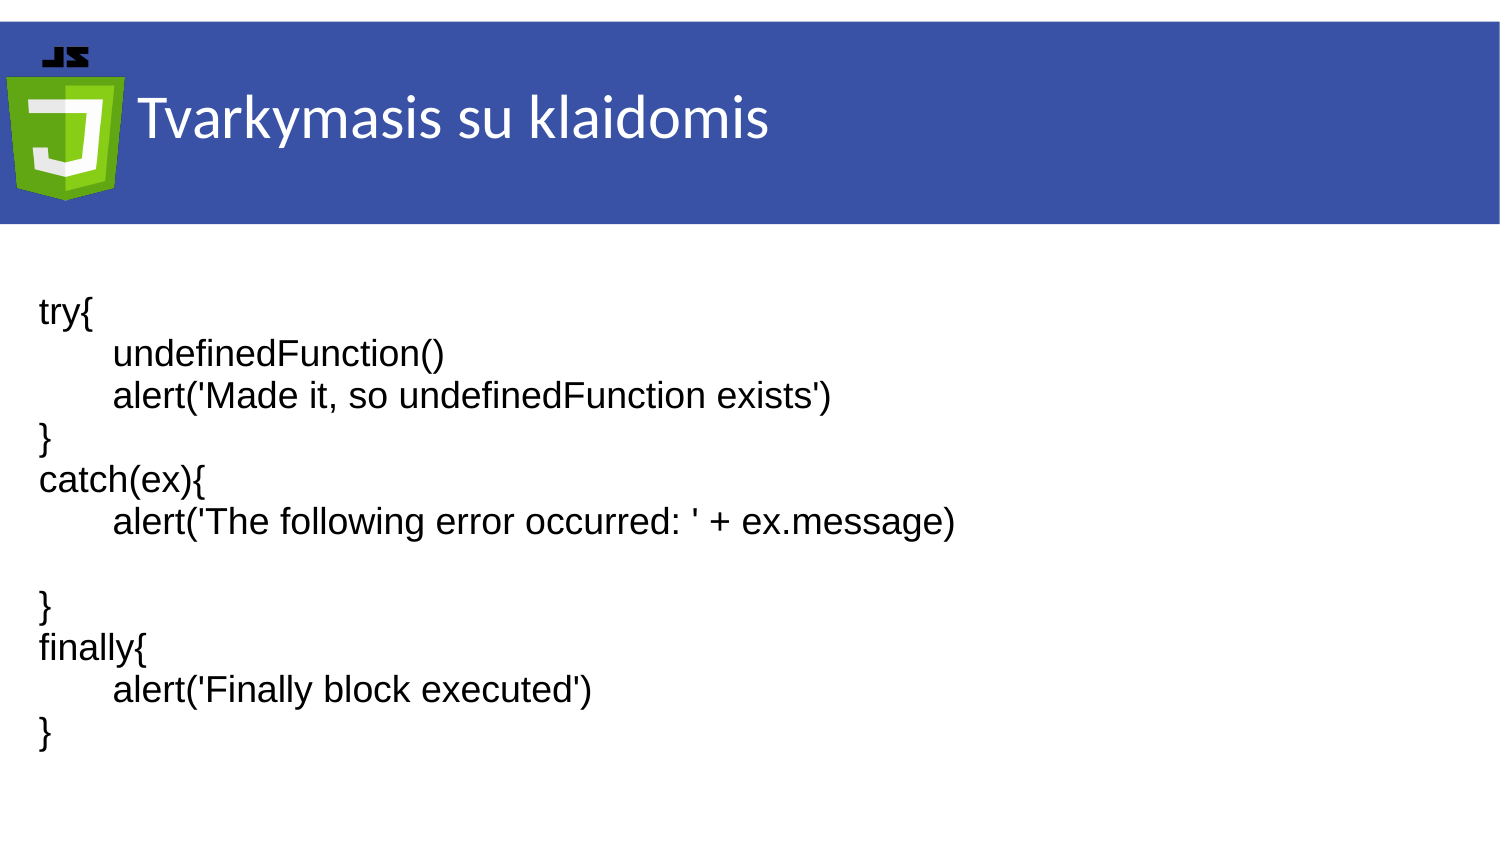

# Tvarkymasis su klaidomis
try{
	undefinedFunction()
	alert('Made it, so undefinedFunction exists')
}
catch(ex){
	alert('The following error occurred: ' + ex.message)
}
finally{
	alert('Finally block executed')
}